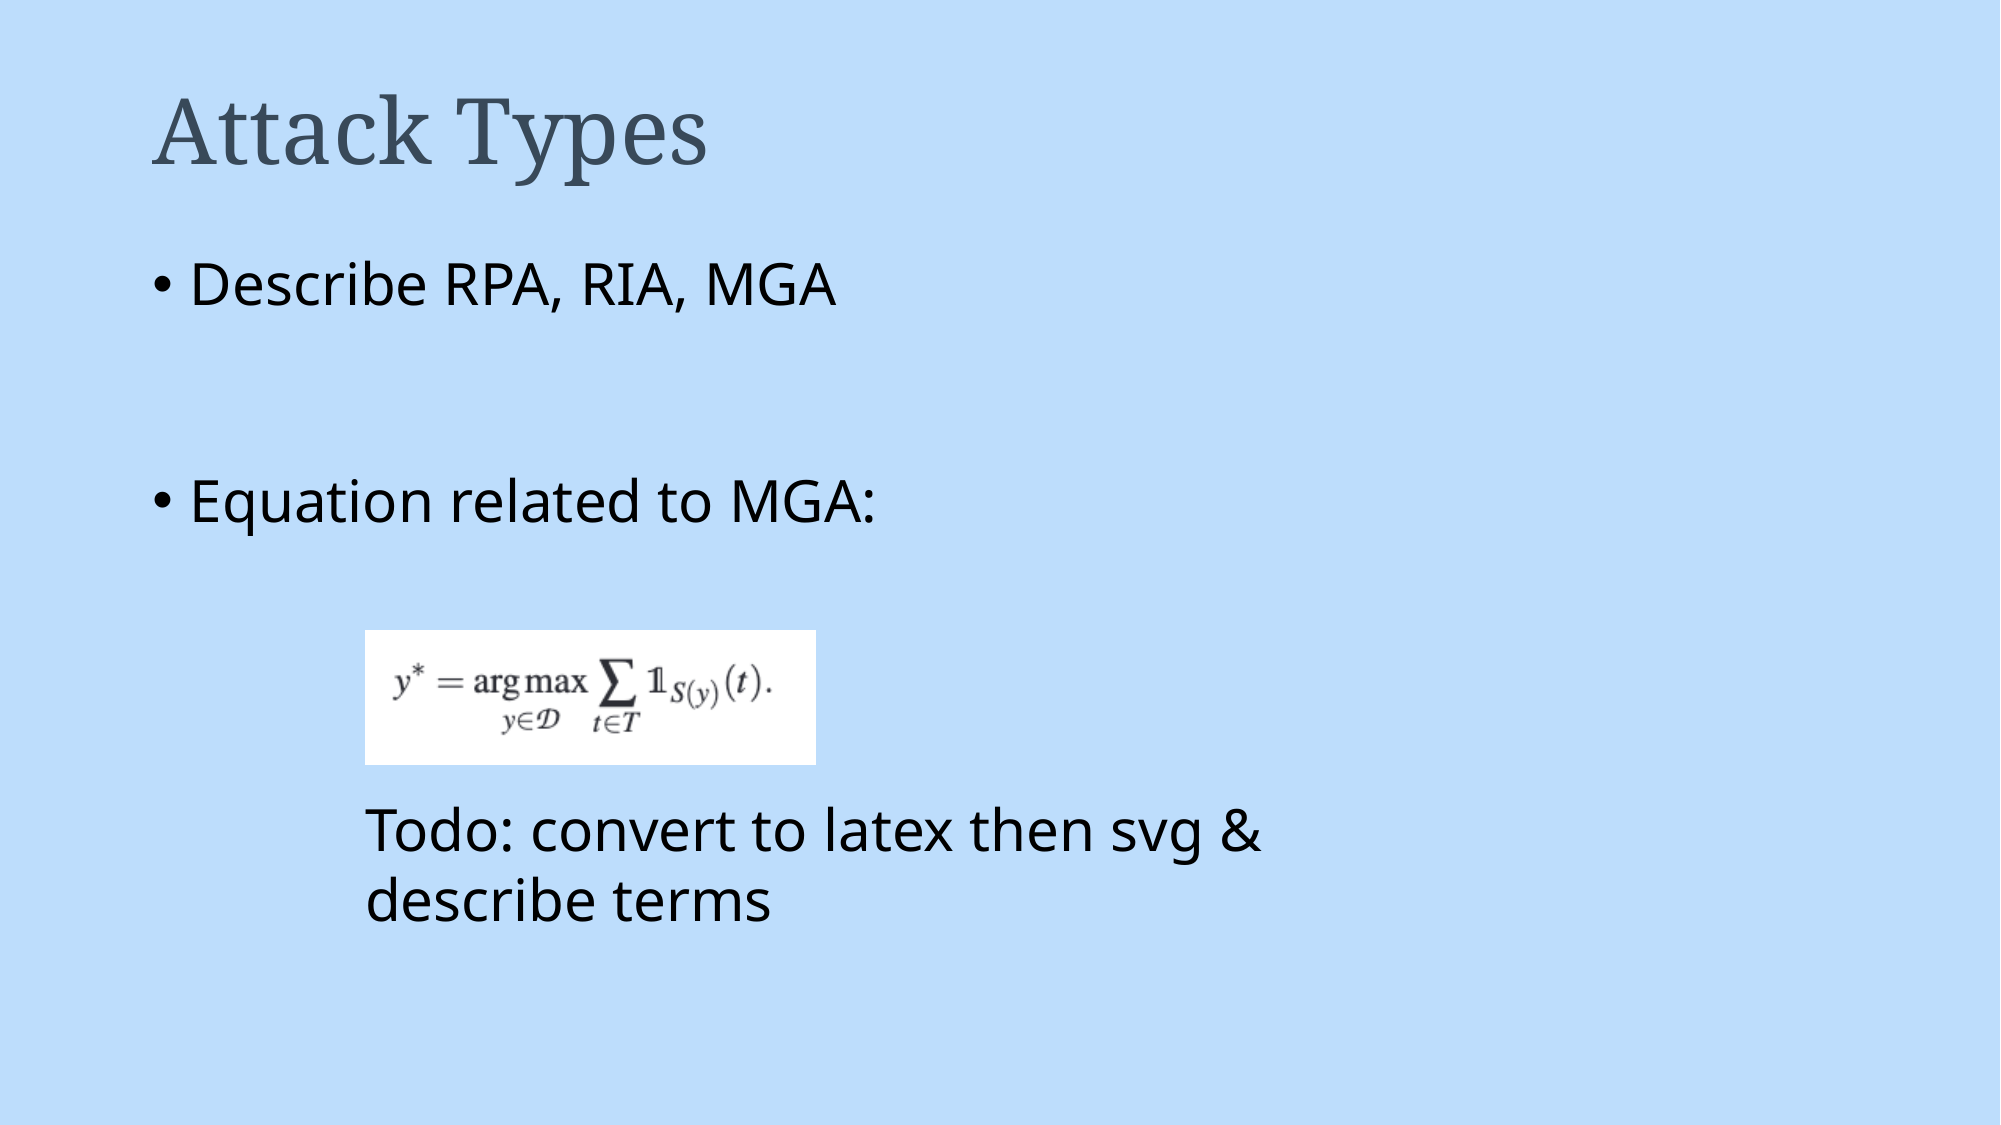

# Attack Types
Describe RPA, RIA, MGA
Equation related to MGA:
Todo: convert to latex then svg & describe terms
​​
​